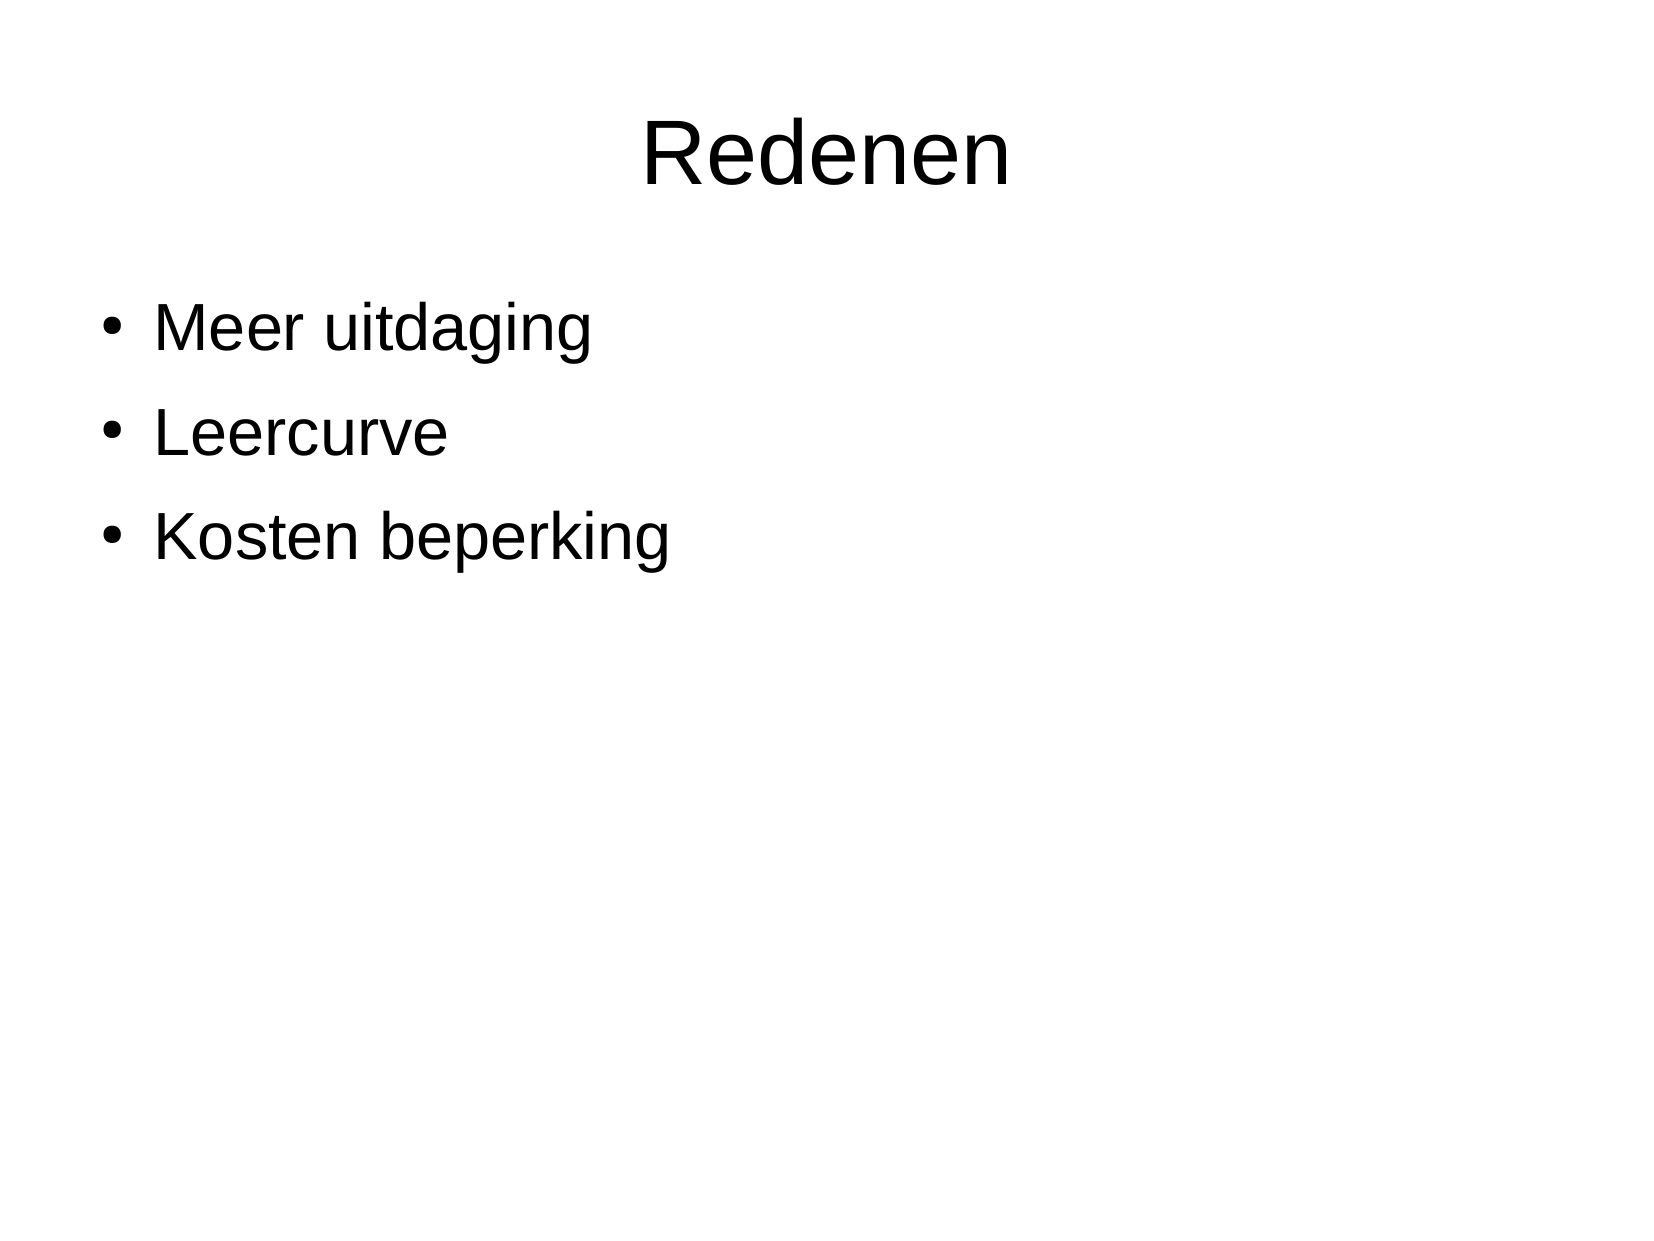

# Redenen
Meer uitdaging
Leercurve
Kosten beperking